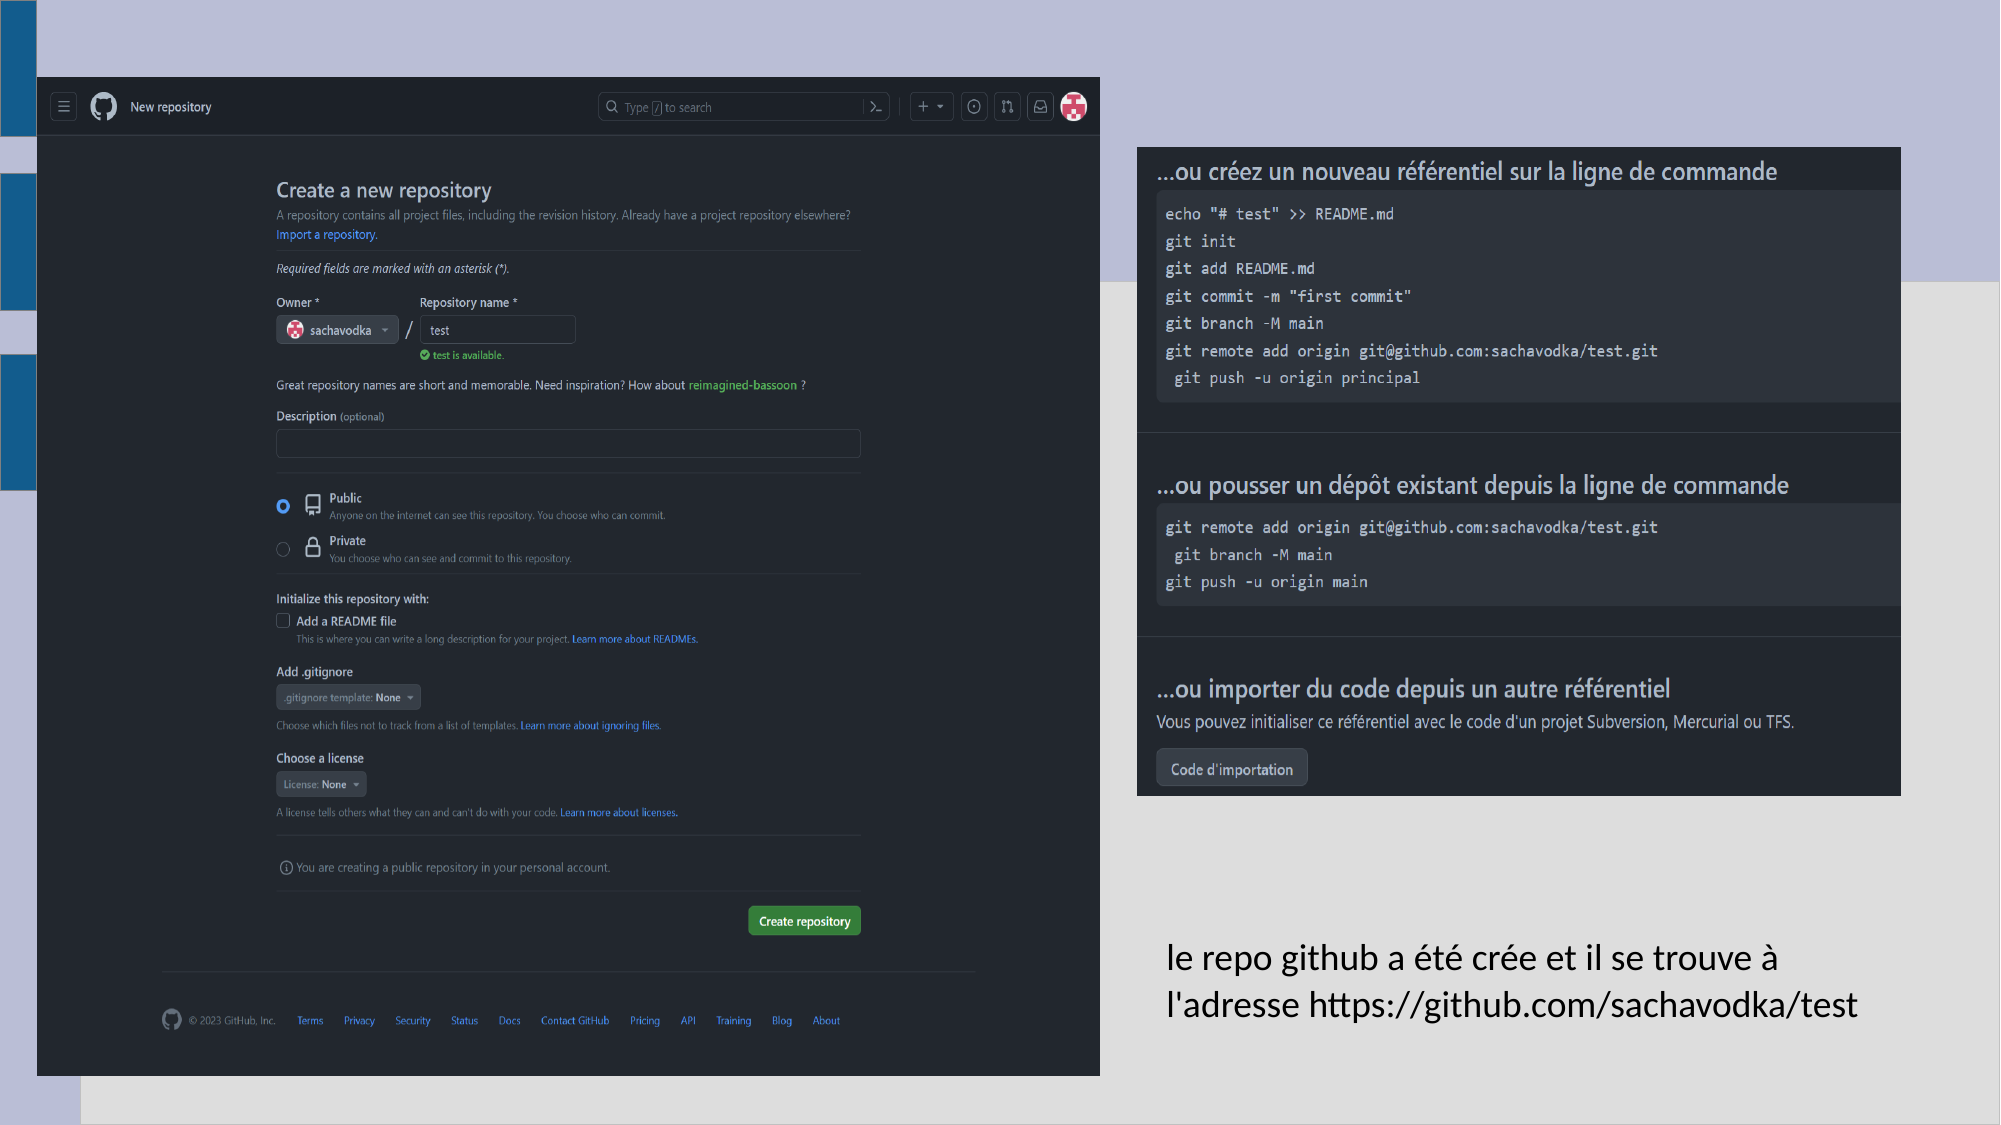

le repo github a été crée et il se trouve à
l'adresse https://github.com/sachavodka/test